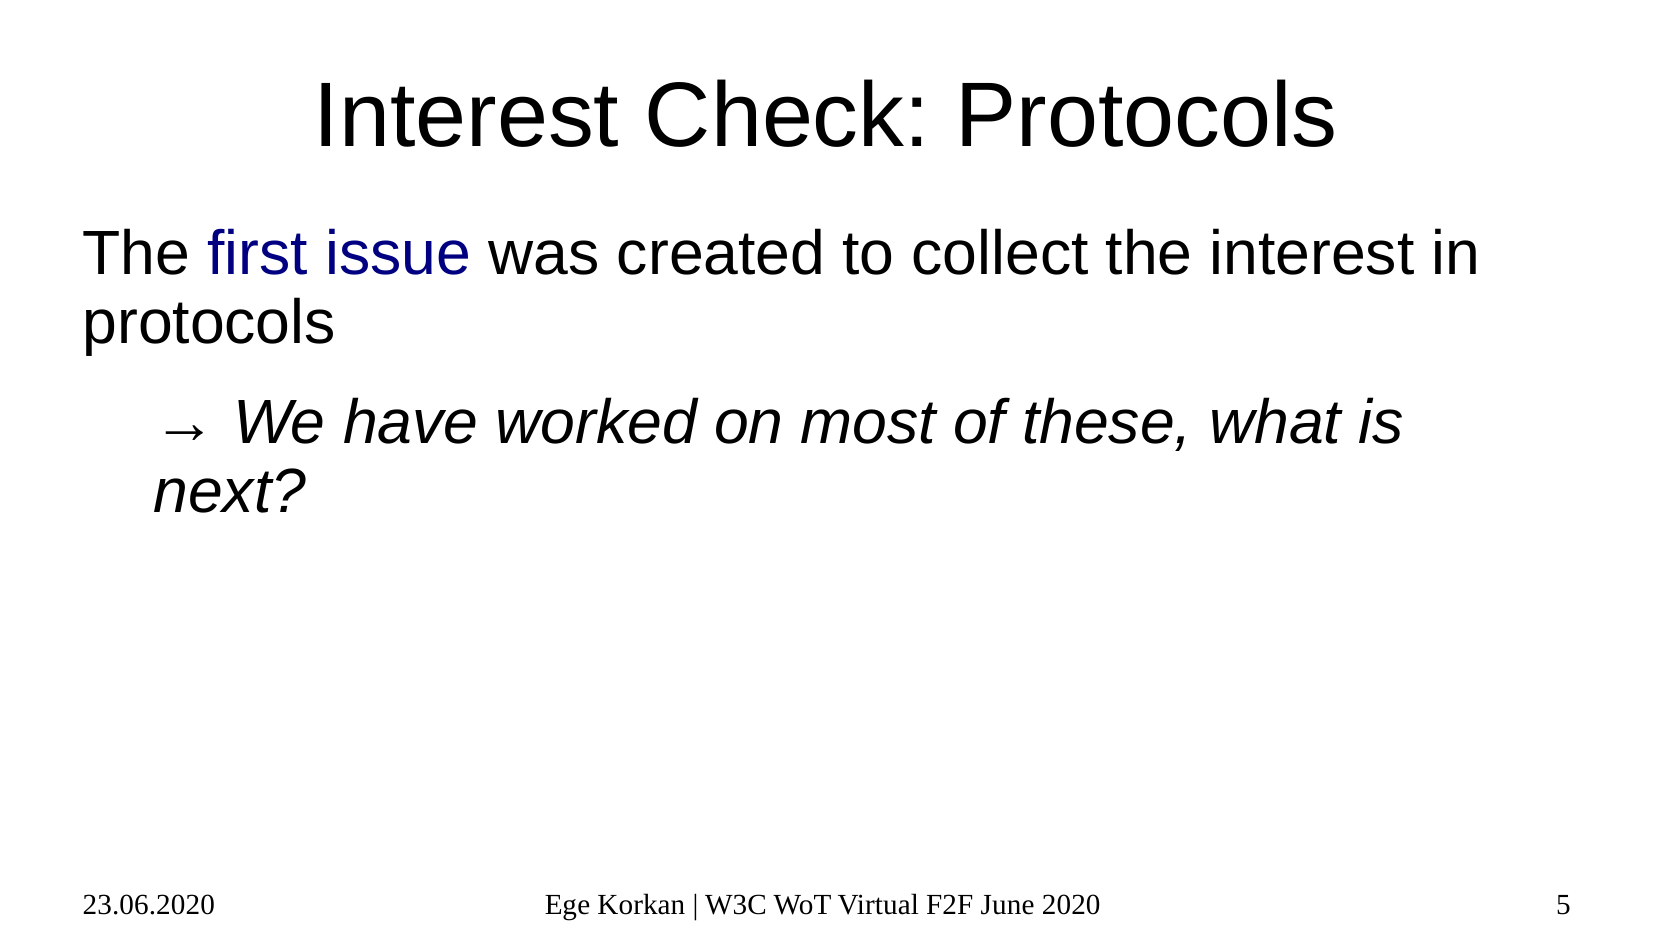

# Interest Check: Protocols
The first issue was created to collect the interest in protocols
→ We have worked on most of these, what is next?
23.06.2020
Ege Korkan | W3C WoT Virtual F2F June 2020
5